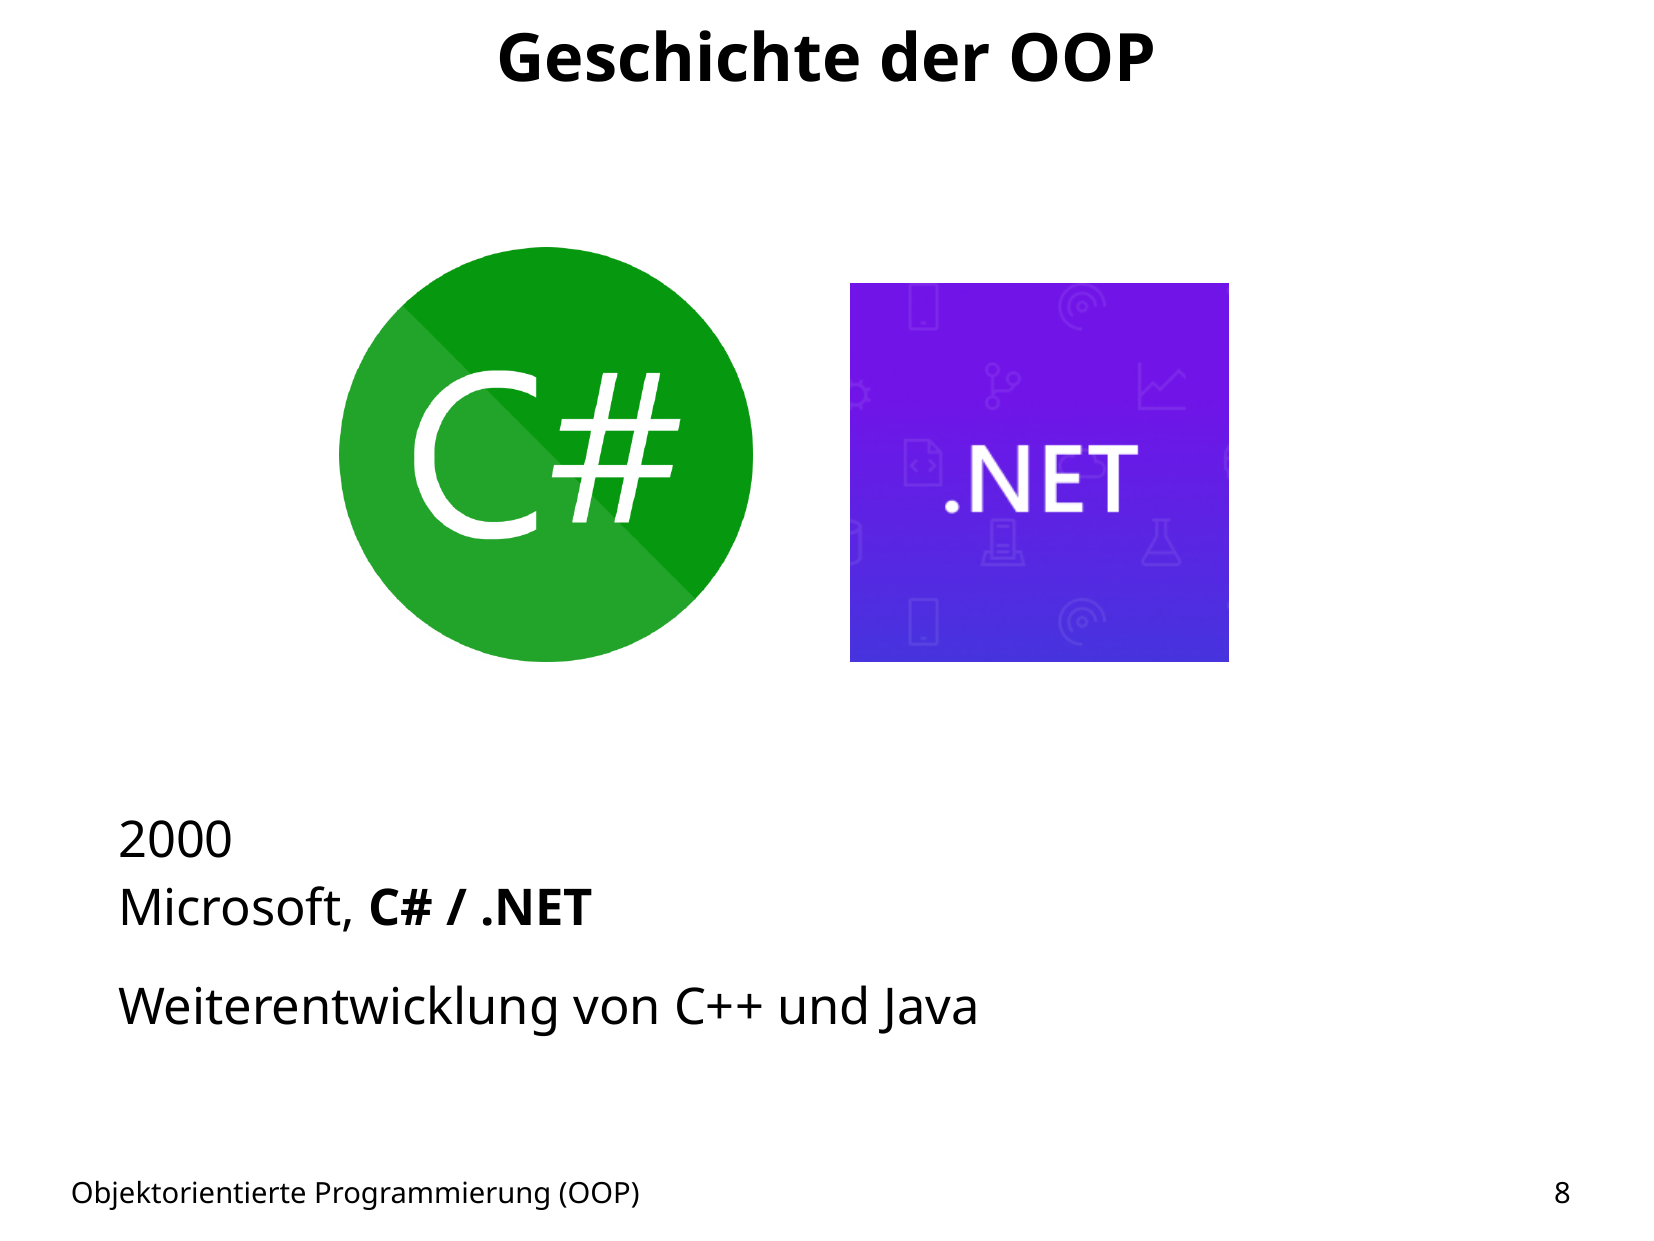

# Geschichte der OOP
2000
Microsoft, C# / .NET
Weiterentwicklung von C++ und Java
Objektorientierte Programmierung (OOP)
8